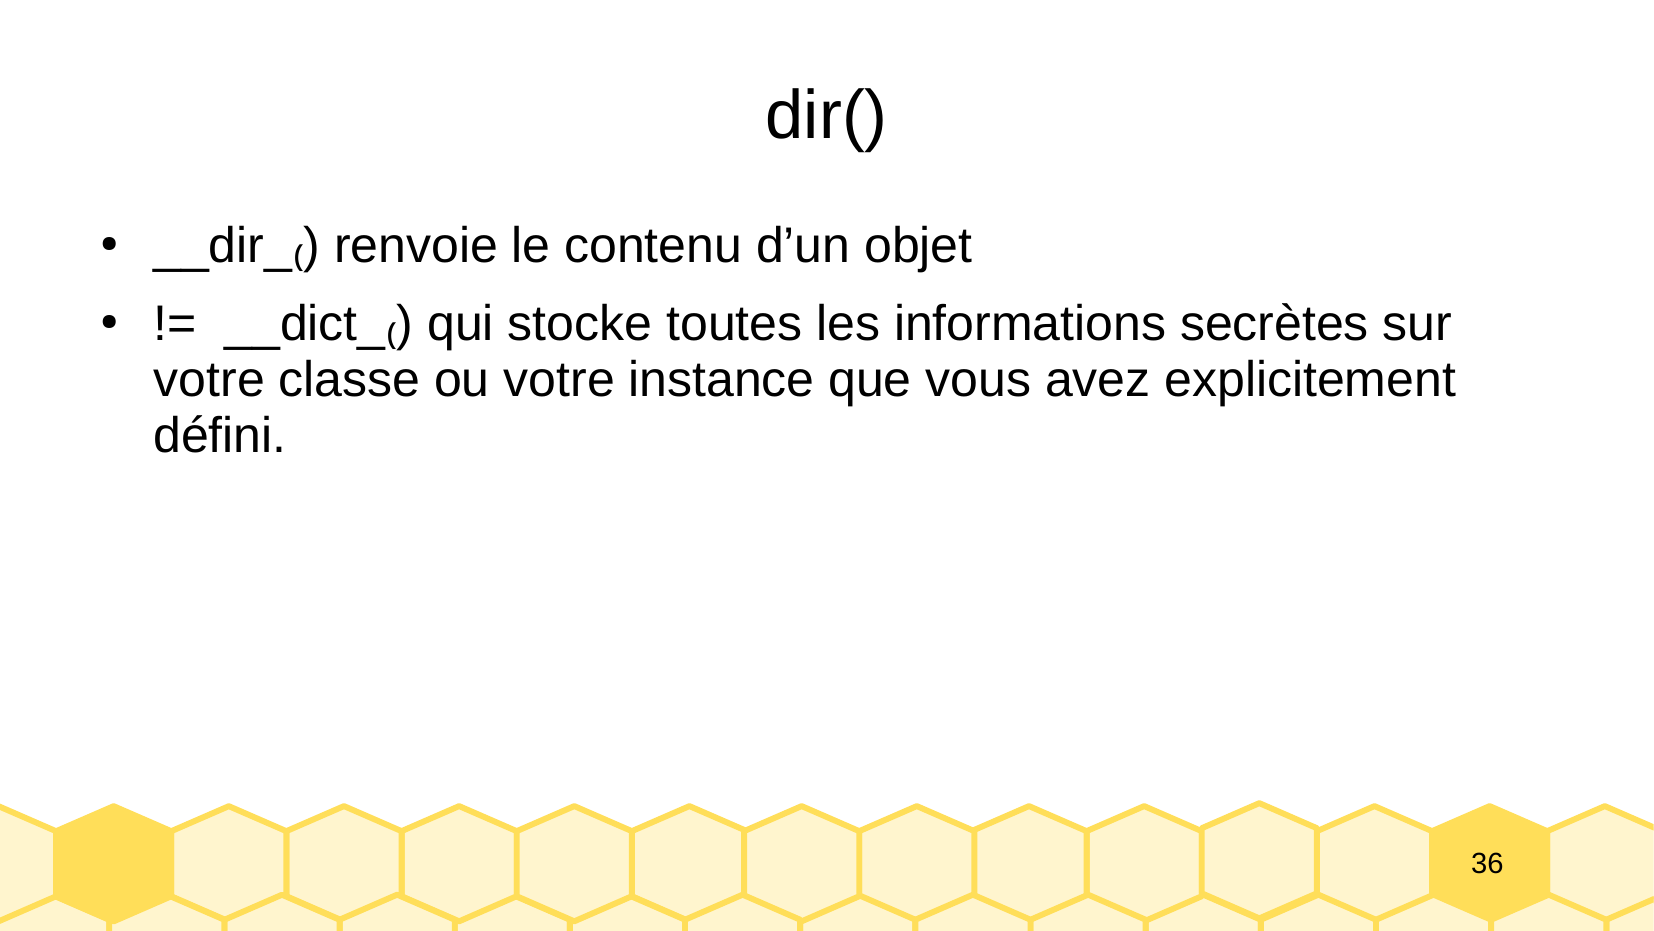

# dir()
__dir_₍) renvoie le contenu d’un objet
!= __dict_₍) qui stocke toutes les informations secrètes sur votre classe ou votre instance que vous avez explicitement défini.